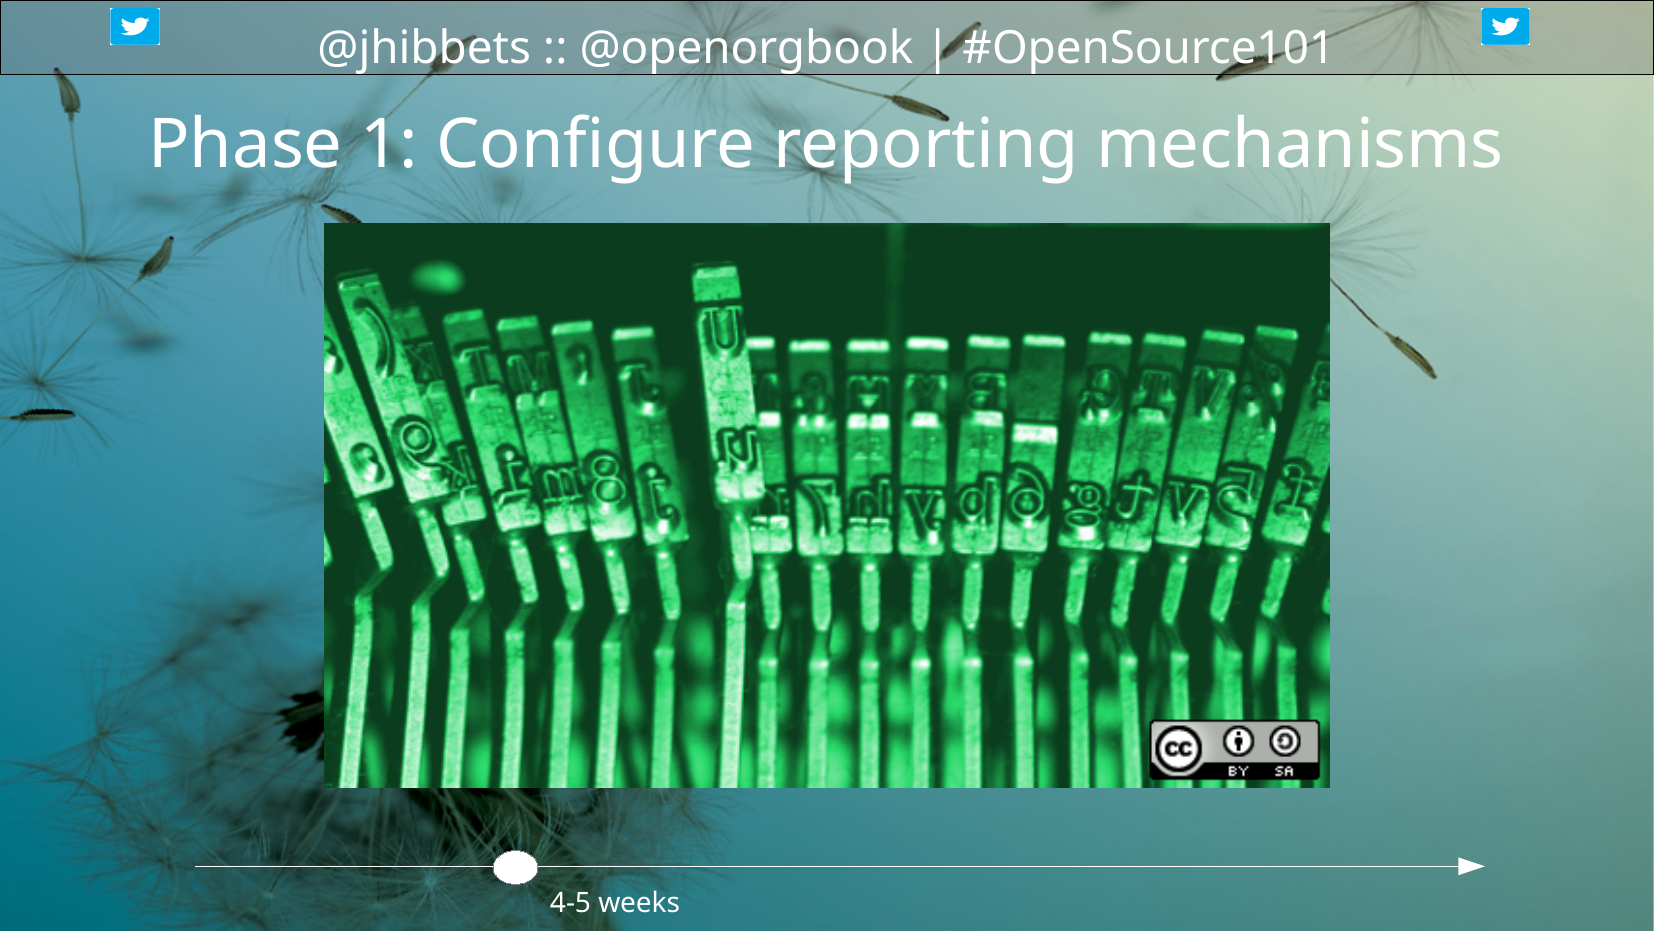

# Phase 1: Configure reporting mechanisms
4-5 weeks